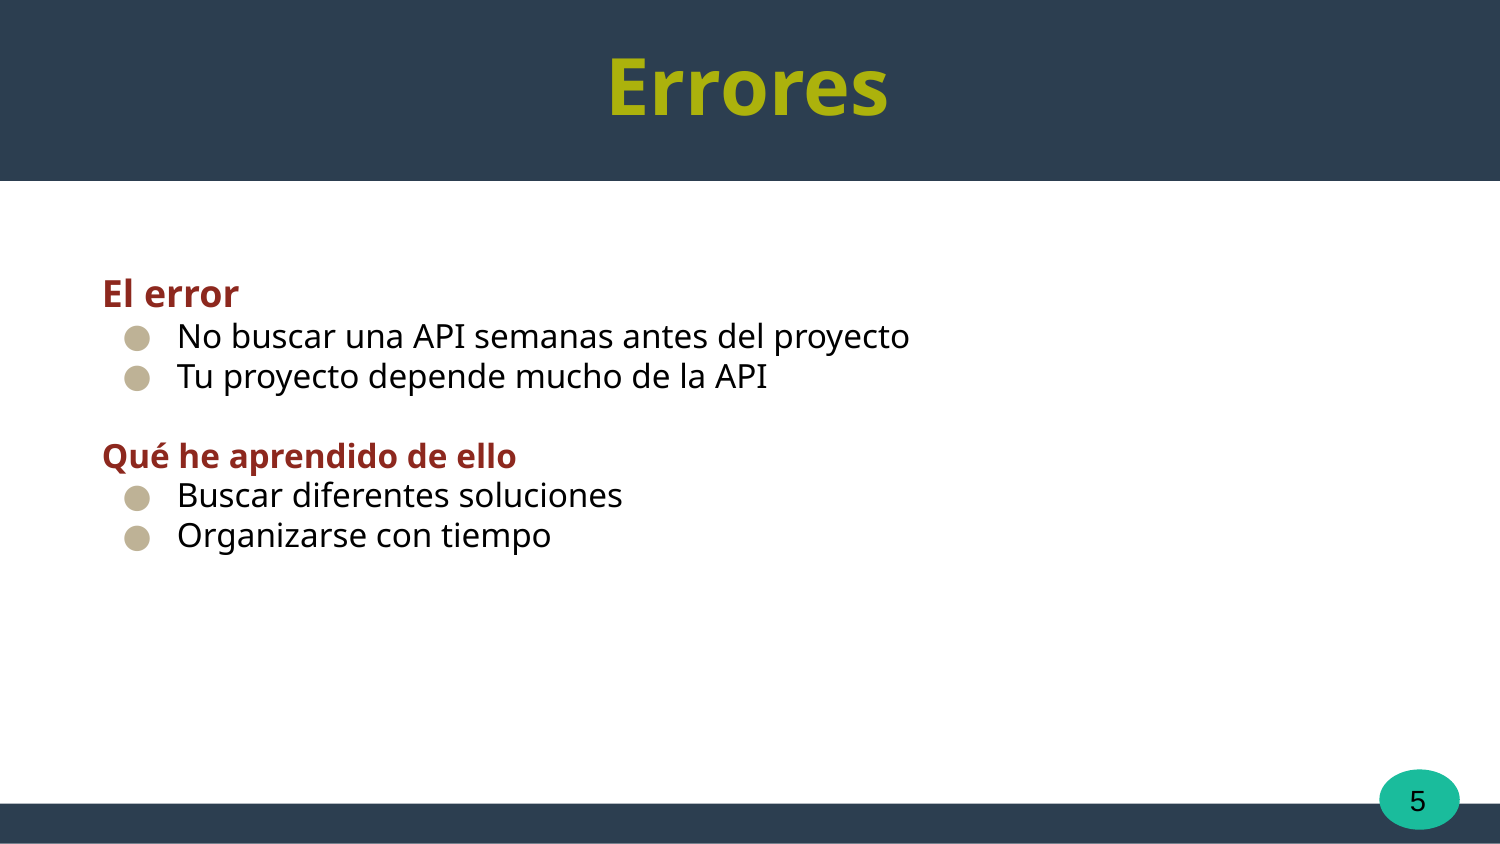

Errores
El error
No buscar una API semanas antes del proyecto
Tu proyecto depende mucho de la API
Qué he aprendido de ello
Buscar diferentes soluciones
Organizarse con tiempo
5